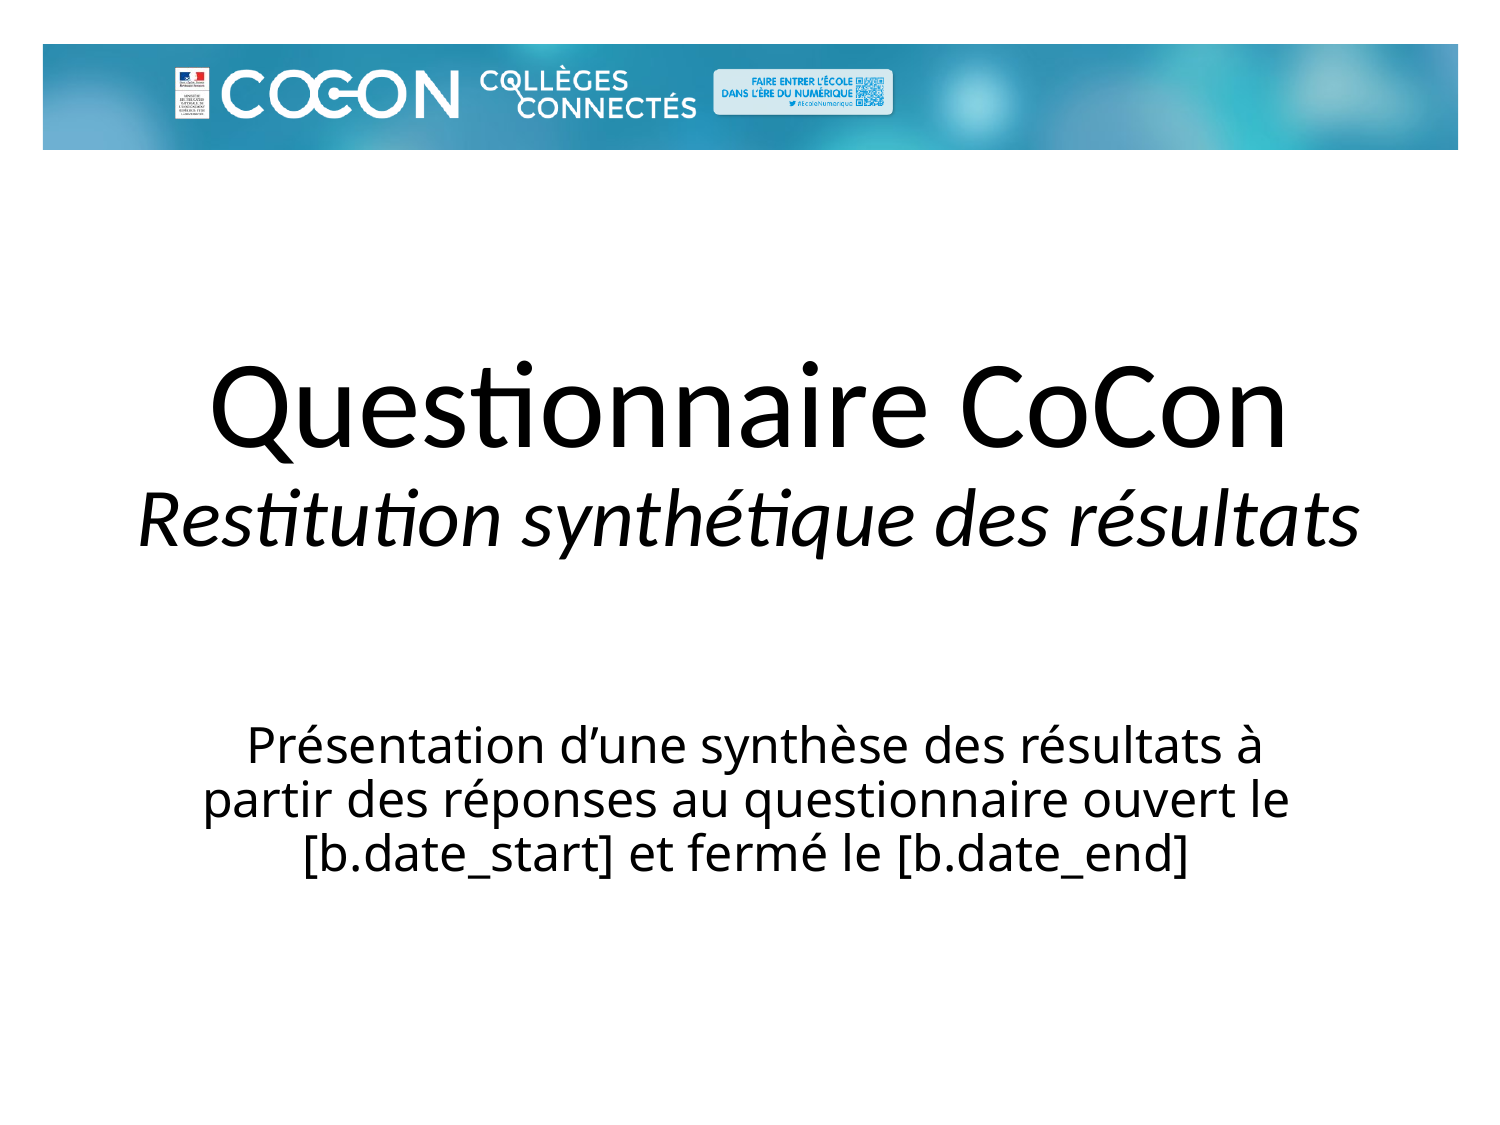

Questionnaire CoCon
Restitution synthétique des résultats
# Présentation d’une synthèse des résultats à partir des réponses au questionnaire ouvert le [b.date_start] et fermé le [b.date_end]